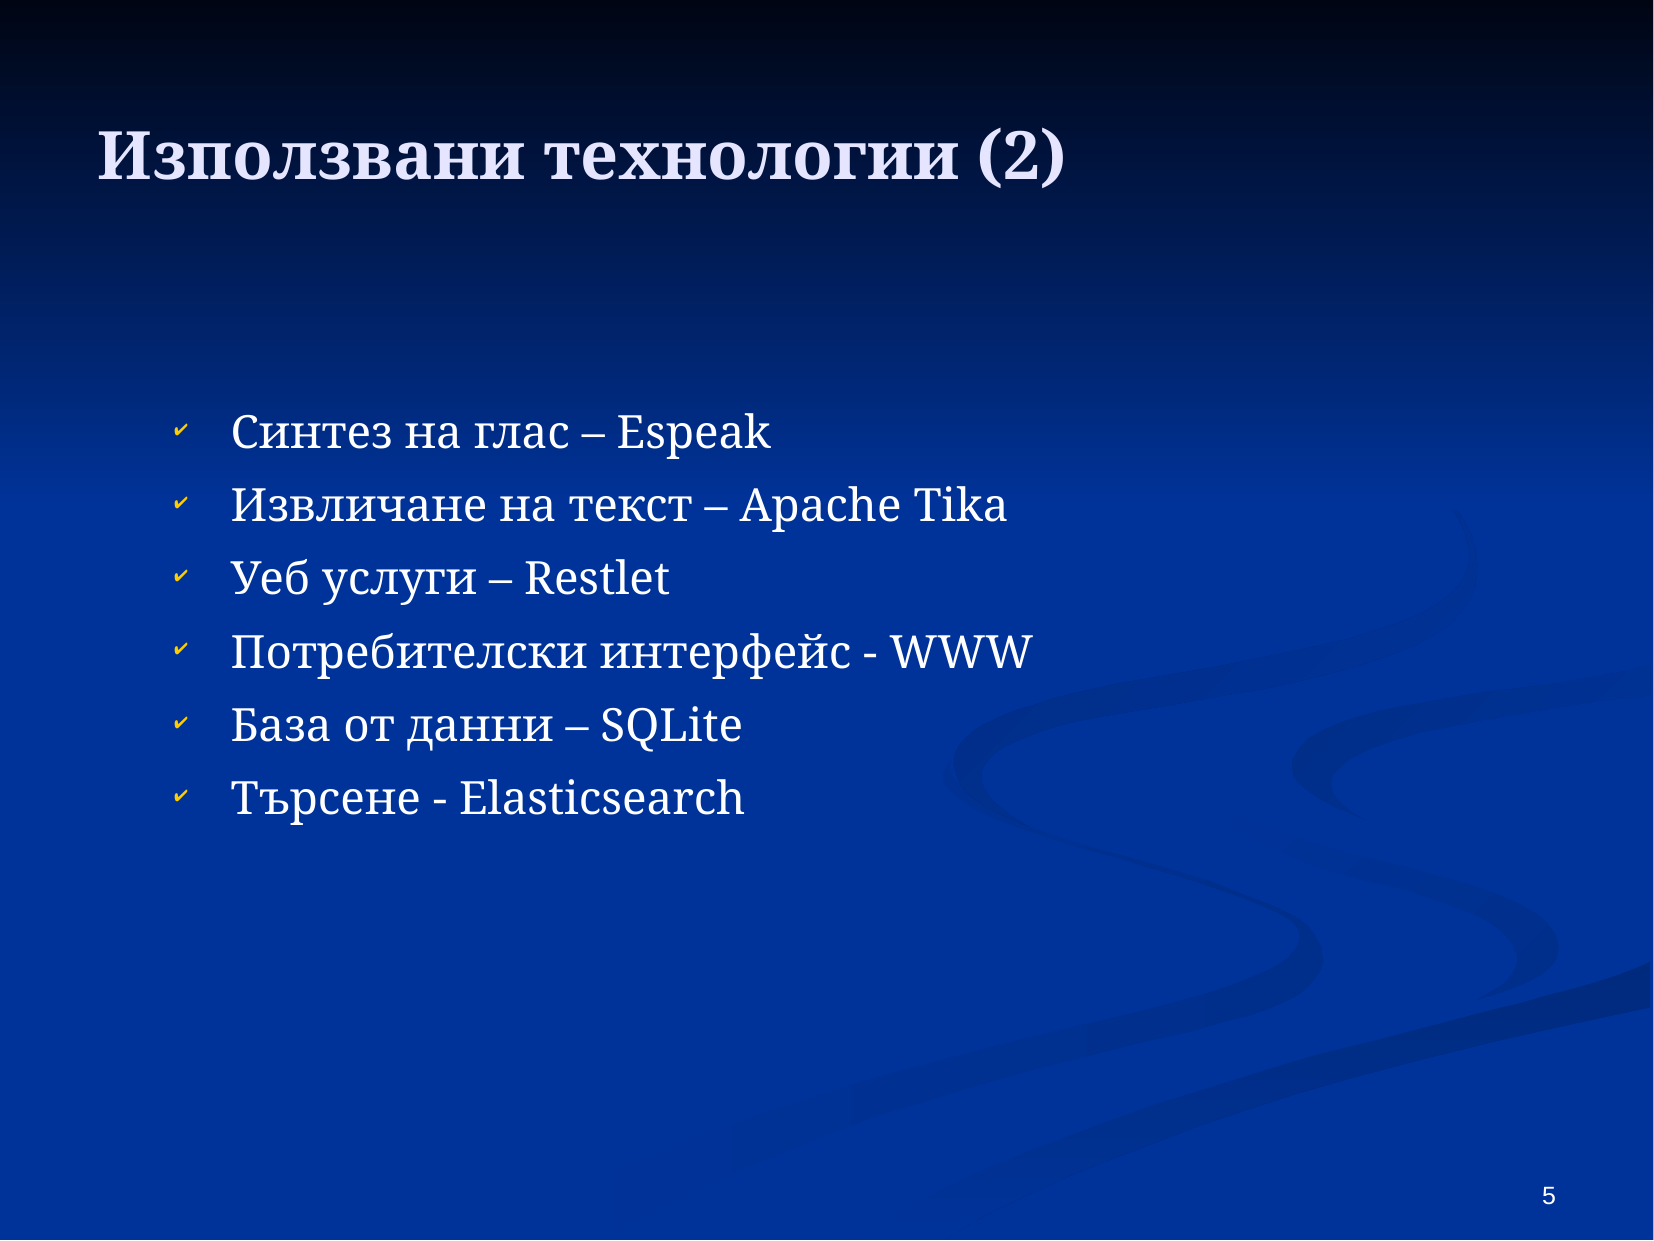

# Използвани технологии (2)
Синтез на глас – Espeak
Извличане на текст – Apache Tika
Уеб услуги – Restlet
Потребителски интерфейс - WWW
База от данни – SQLite
Търсене - Elasticsearch